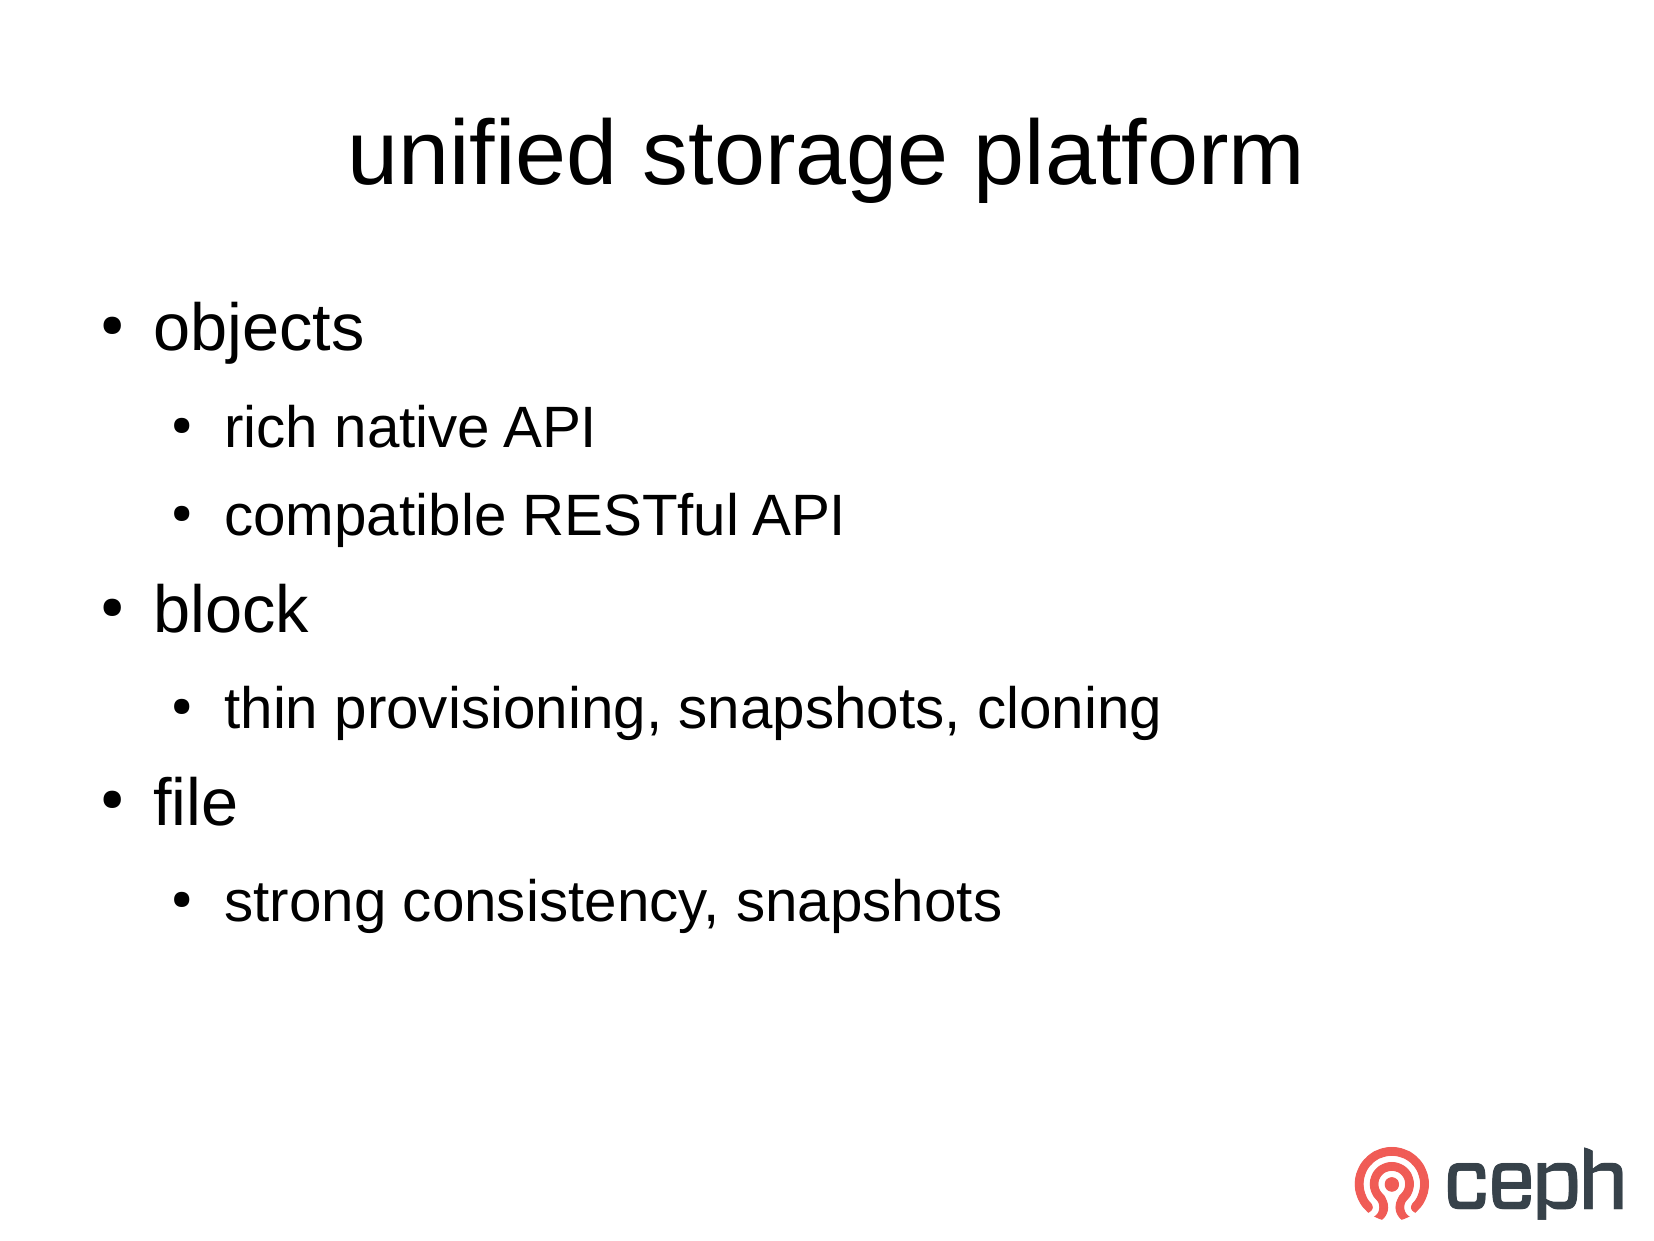

# unified storage platform
objects
rich native API
compatible RESTful API
block
thin provisioning, snapshots, cloning
file
strong consistency, snapshots